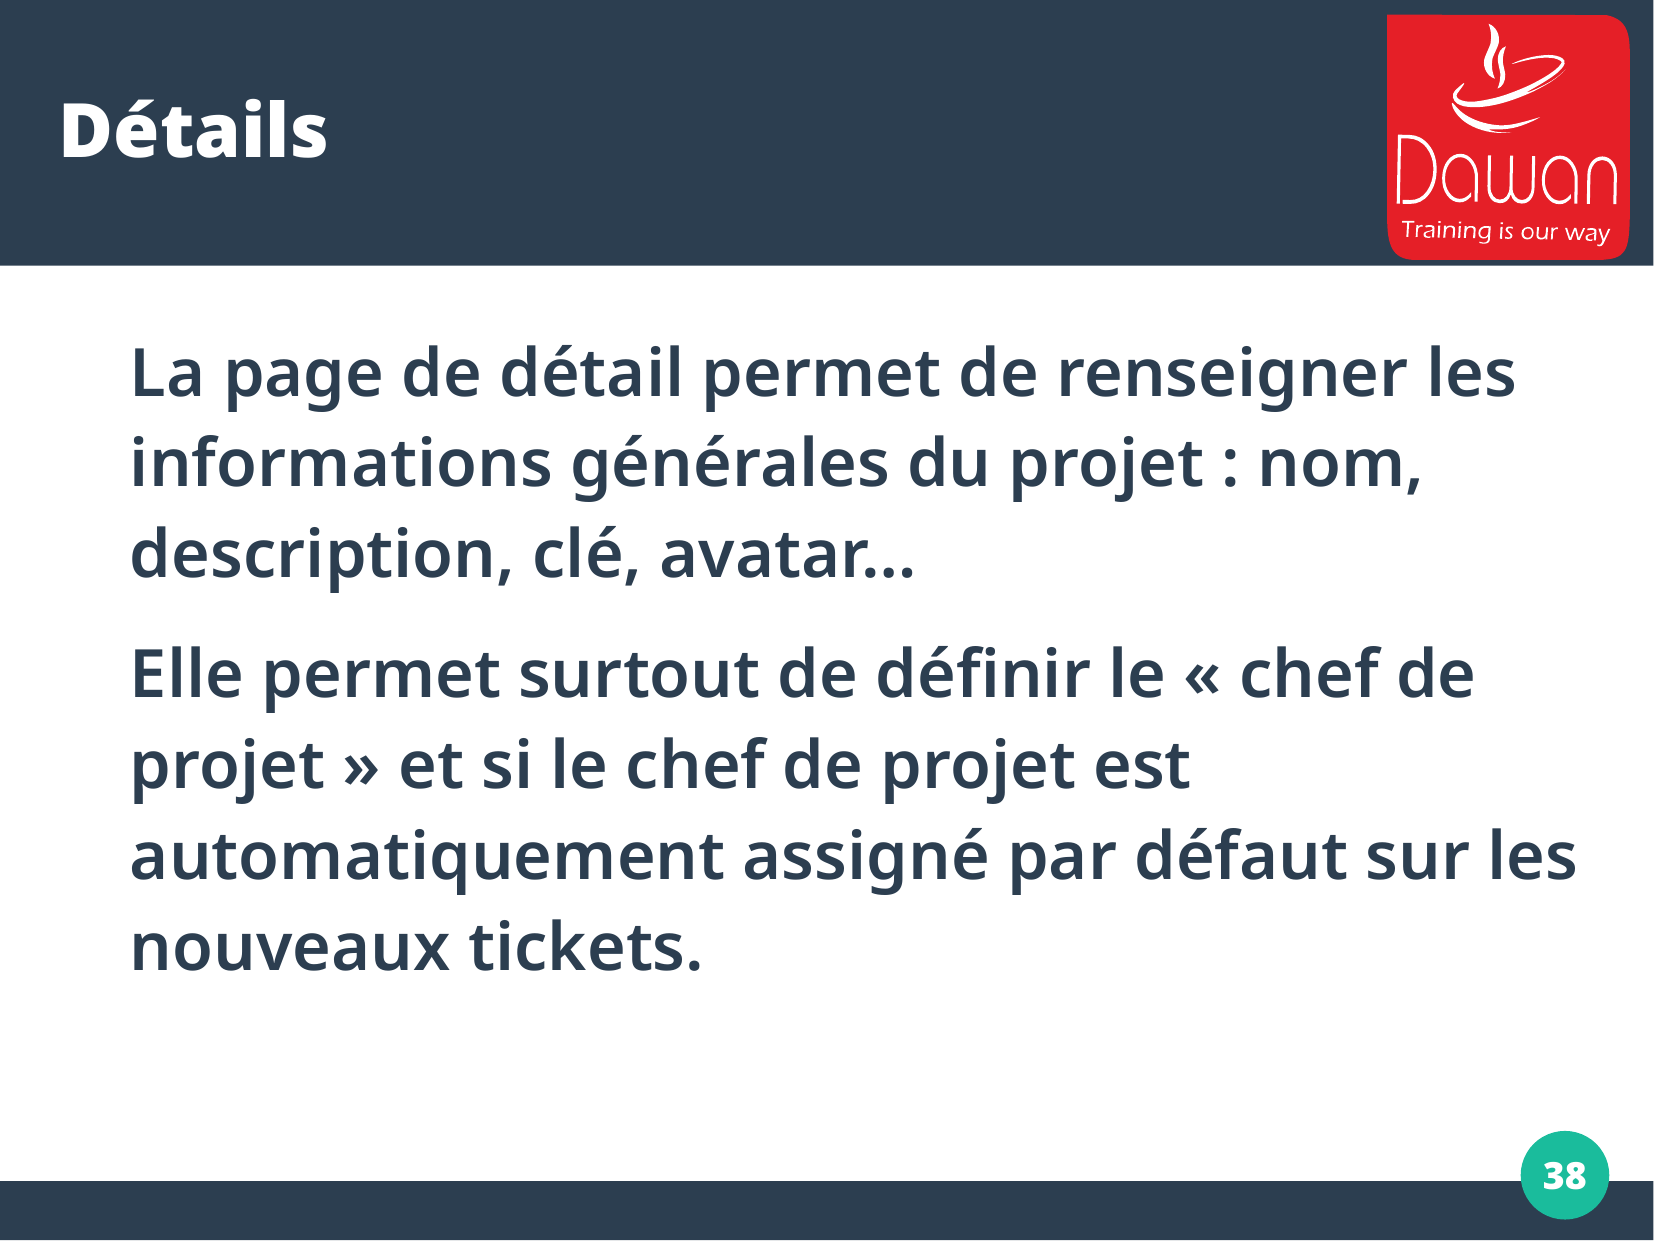

# Détails
La page de détail permet de renseigner les informations générales du projet : nom, description, clé, avatar…
Elle permet surtout de définir le « chef de projet » et si le chef de projet est automatiquement assigné par défaut sur les nouveaux tickets.
38